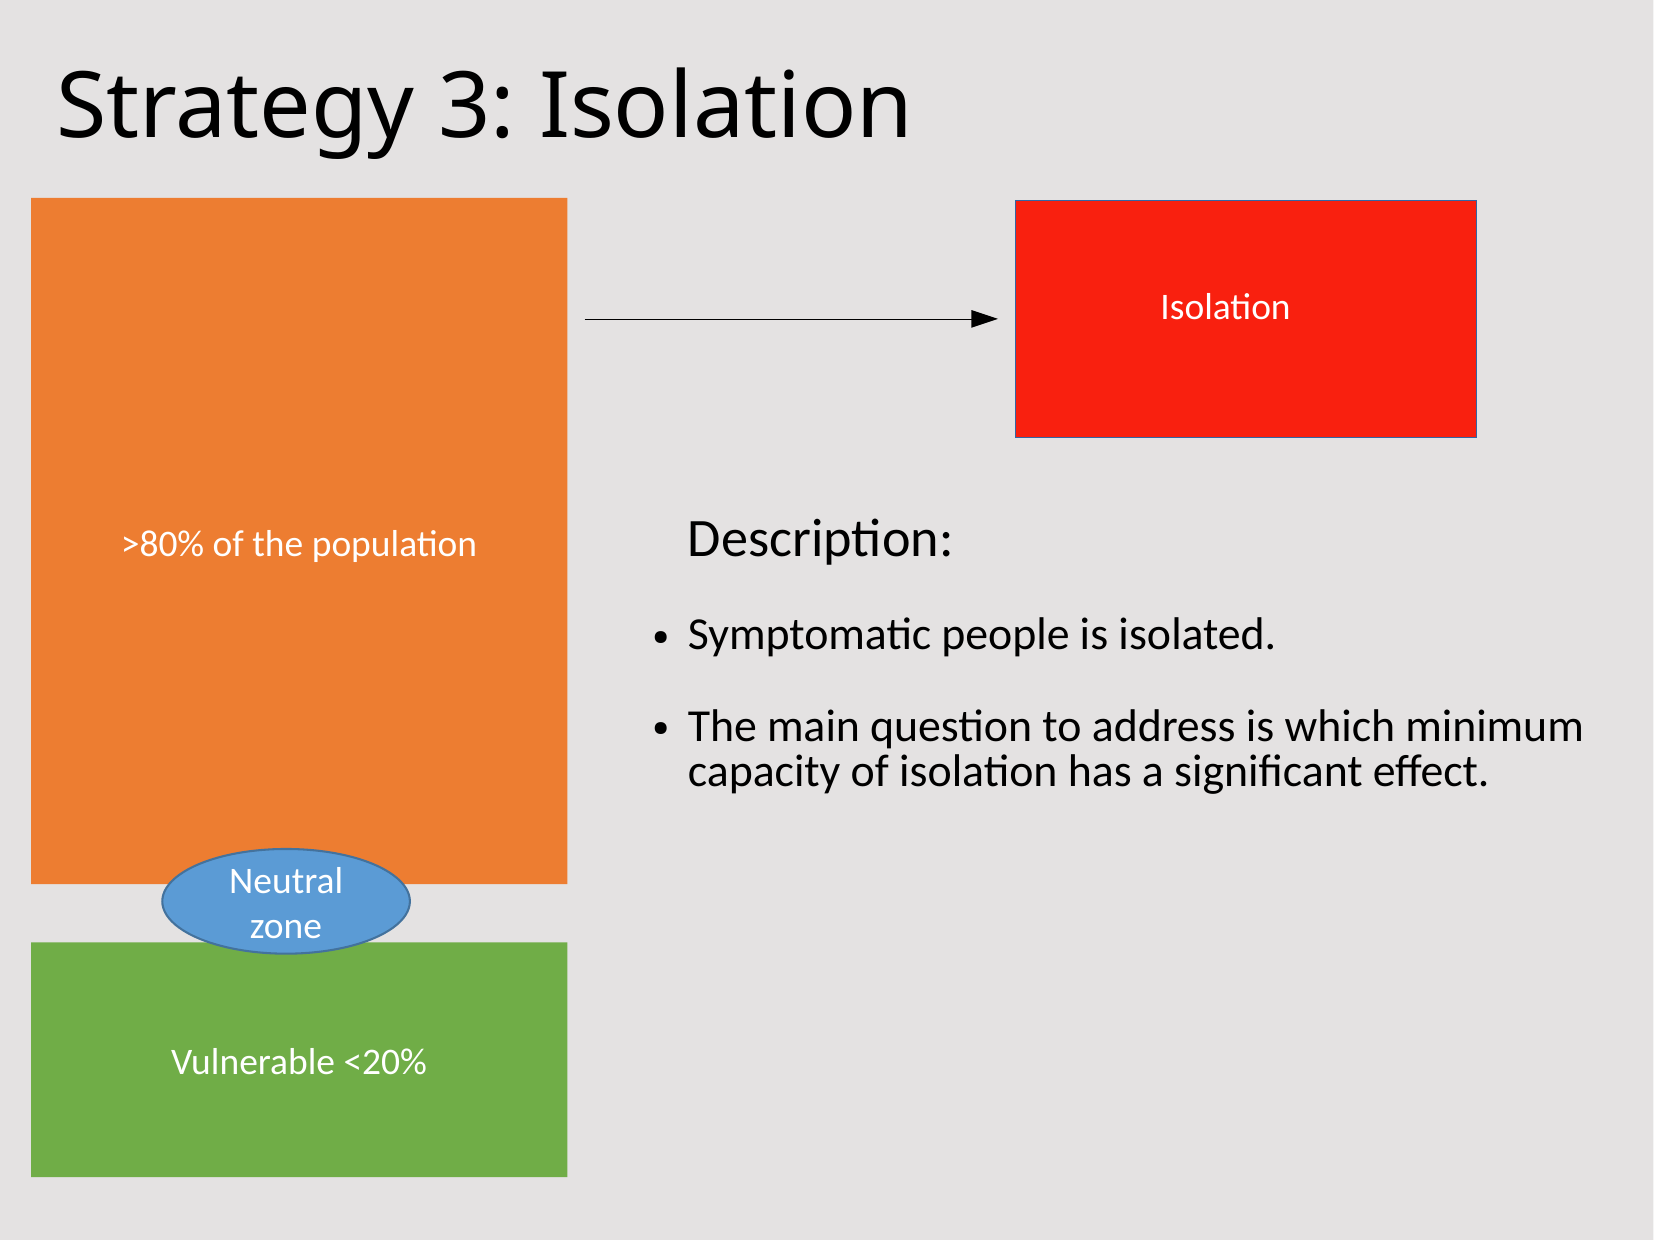

Strategy 3: Isolation
>80% of the population
Isolation
Description:
Symptomatic people is isolated.
The main question to address is which minimum capacity of isolation has a significant effect.
Neutral zone
Vulnerable <20%